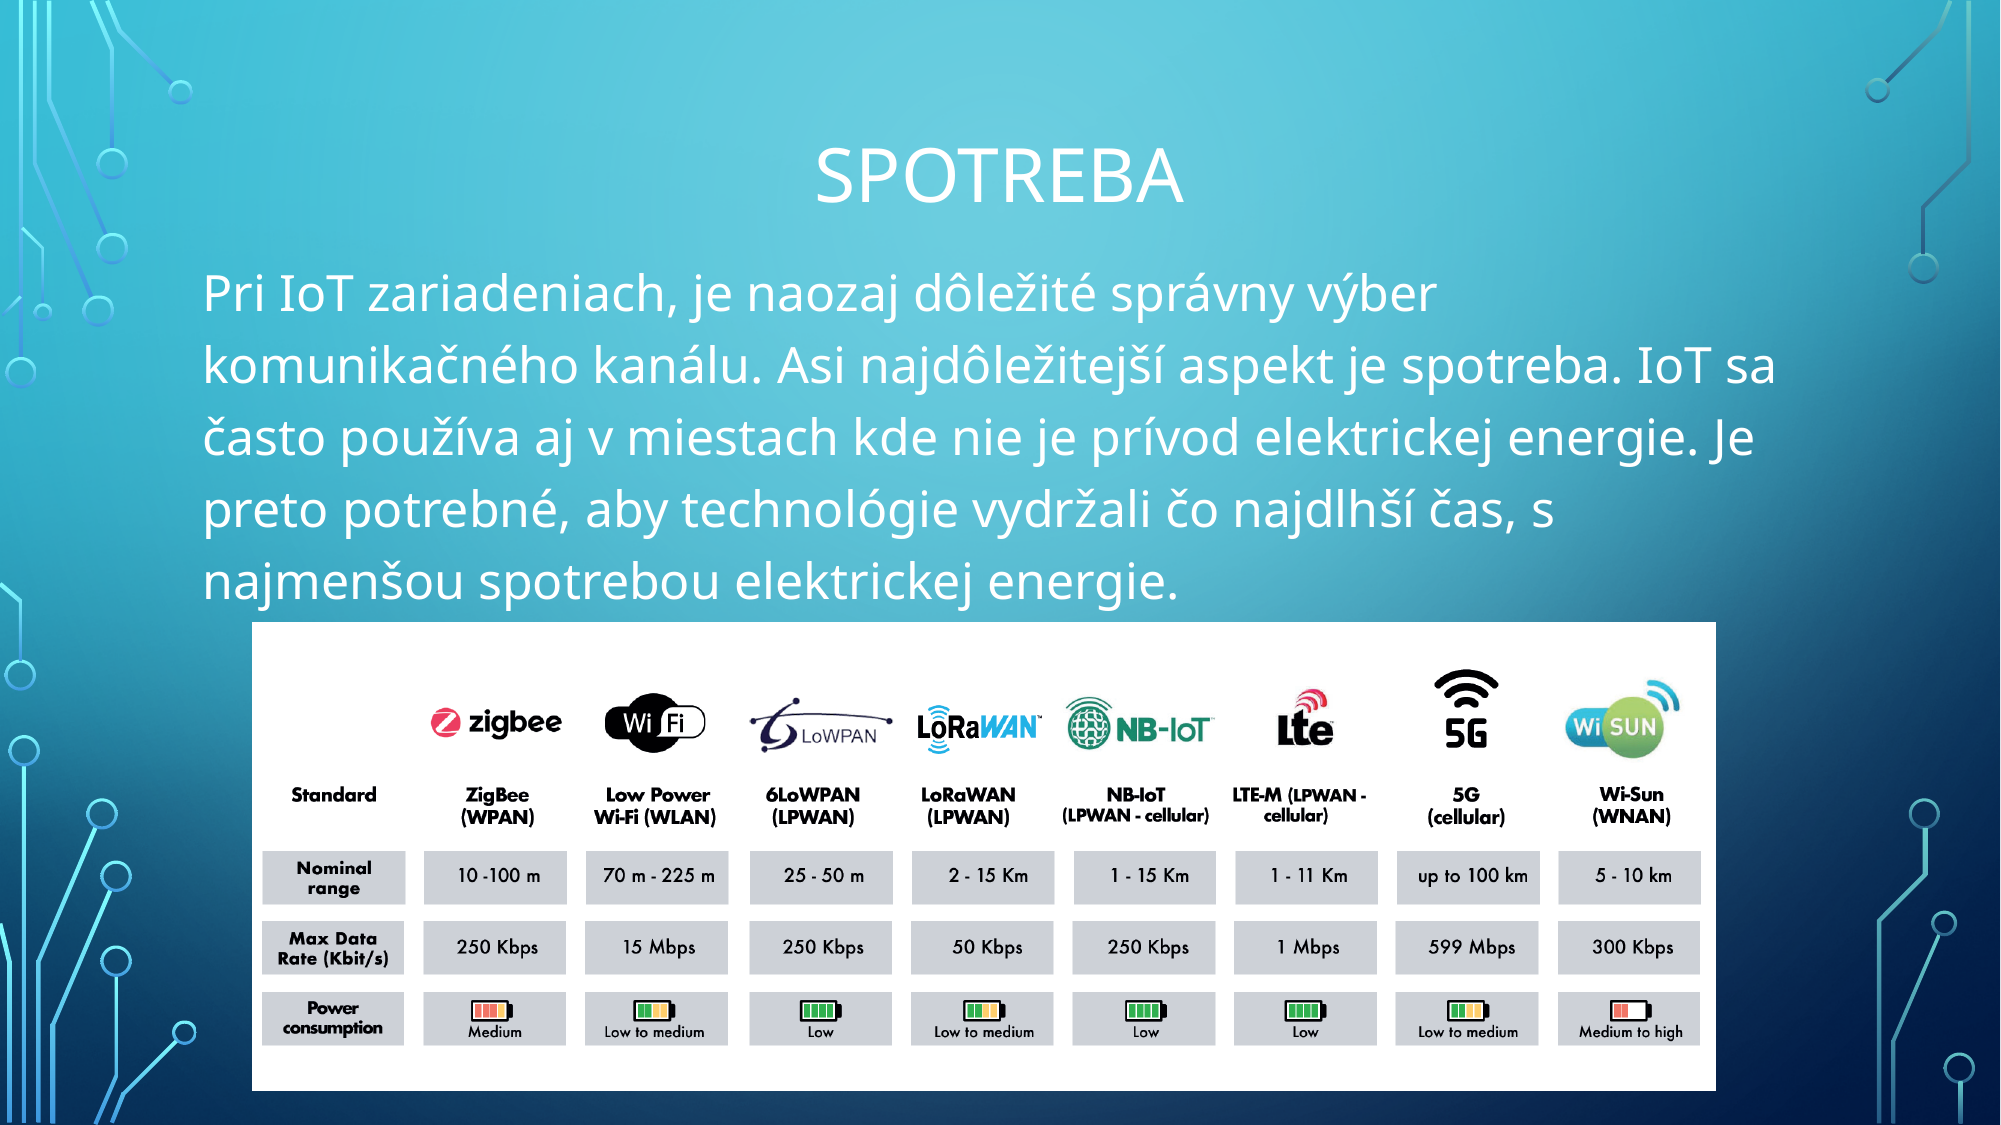

# Spotreba
Pri IoT zariadeniach, je naozaj dôležité správny výber komunikačného kanálu. Asi najdôležitejší aspekt je spotreba. IoT sa často používa aj v miestach kde nie je prívod elektrickej energie. Je preto potrebné, aby technológie vydržali čo najdlhší čas, s najmenšou spotrebou elektrickej energie.